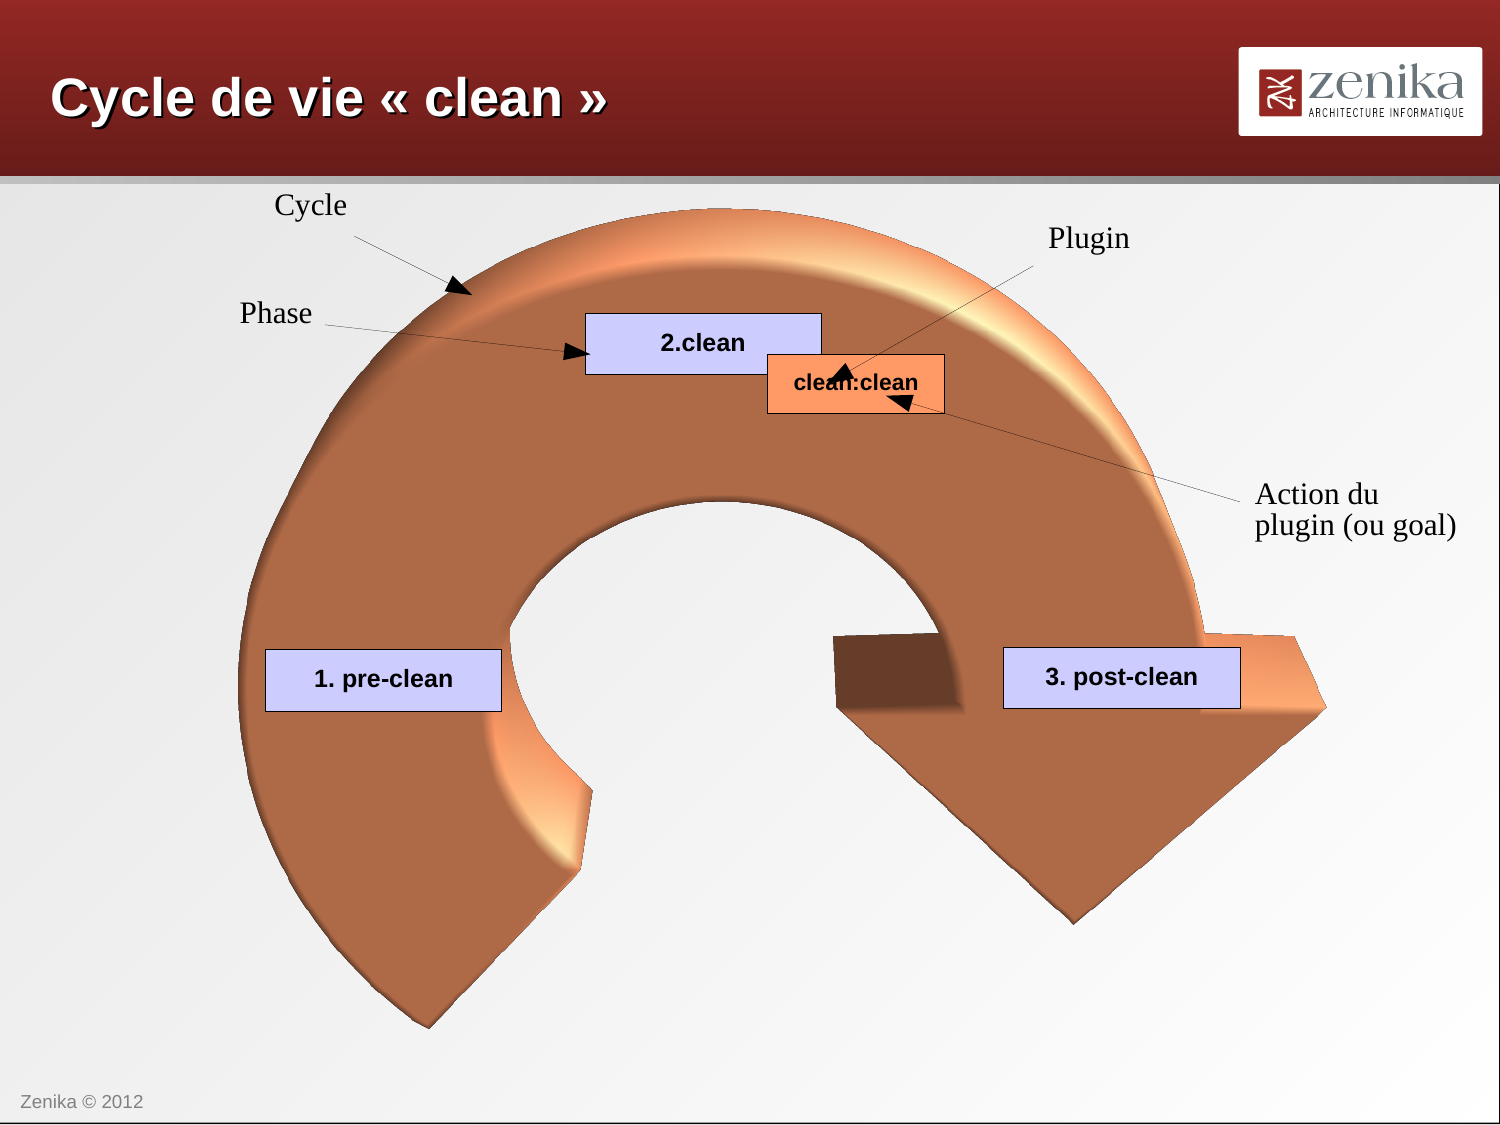

# Cycle de vie « clean »
Cycle
Plugin
Phase
2.clean
clean:clean
Action du plugin (ou goal)
3. post-clean
1. pre-clean